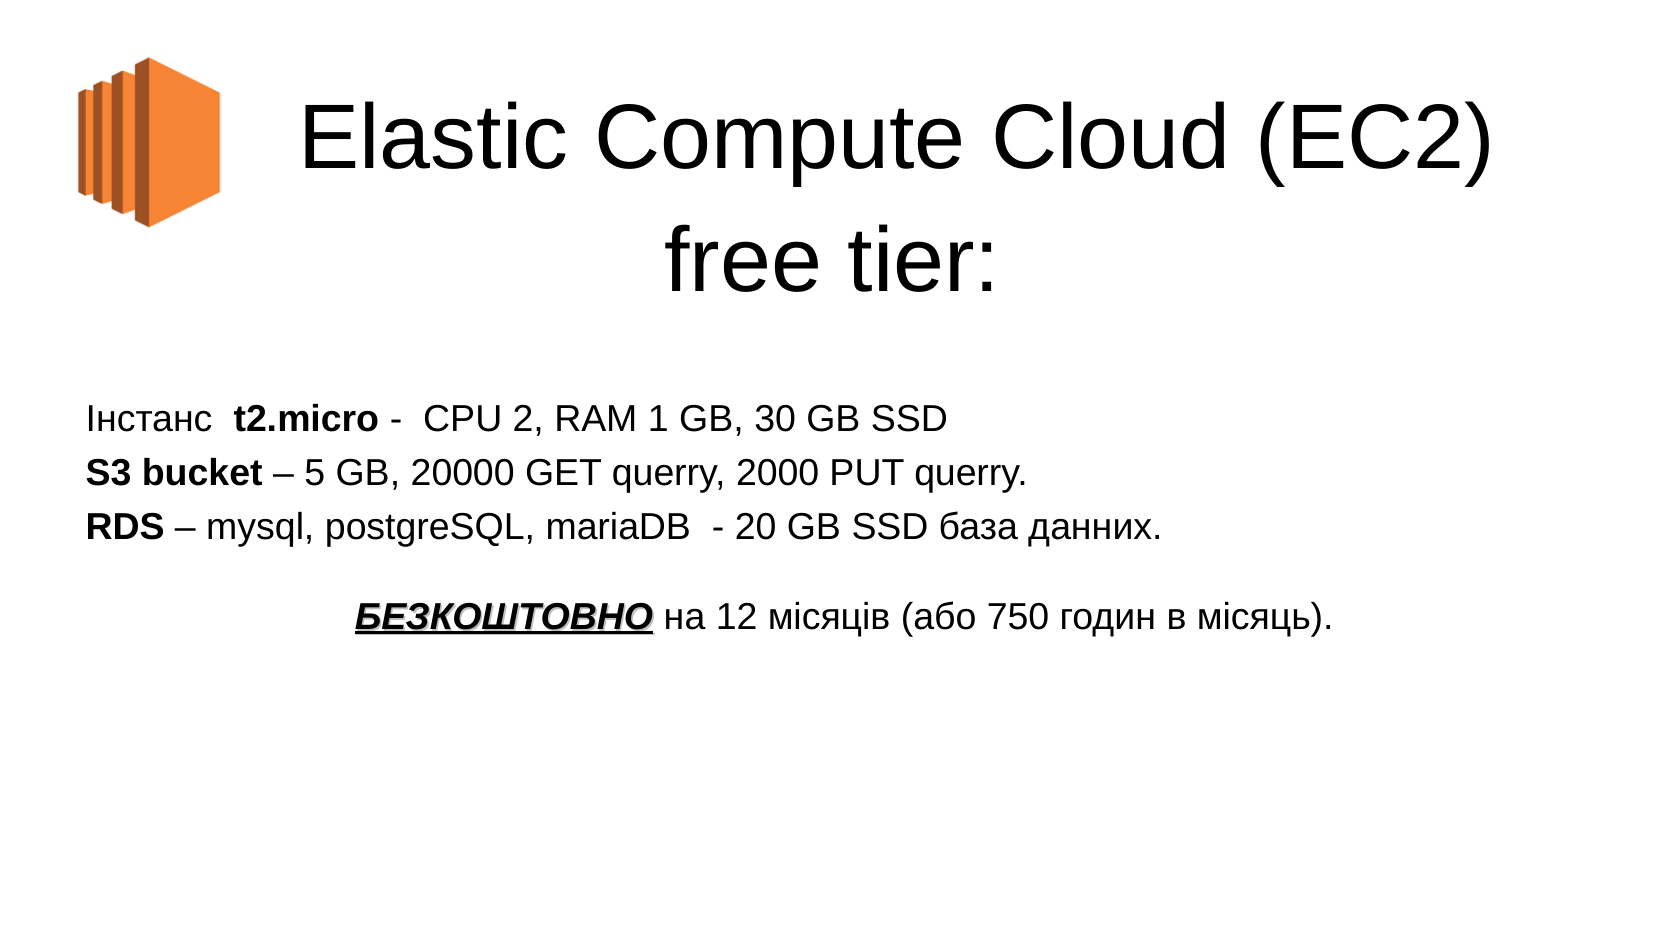

# Elastic Compute Cloud (EC2)
free tier:
Інстанс t2.micro - CPU 2, RAM 1 GB, 30 GB SSD
S3 bucket – 5 GB, 20000 GET querry, 2000 PUT querry.
RDS – mysql, postgreSQL, mariaDB - 20 GB SSD база данних.
БЕЗКОШТОВНО на 12 місяців (або 750 годин в місяць).